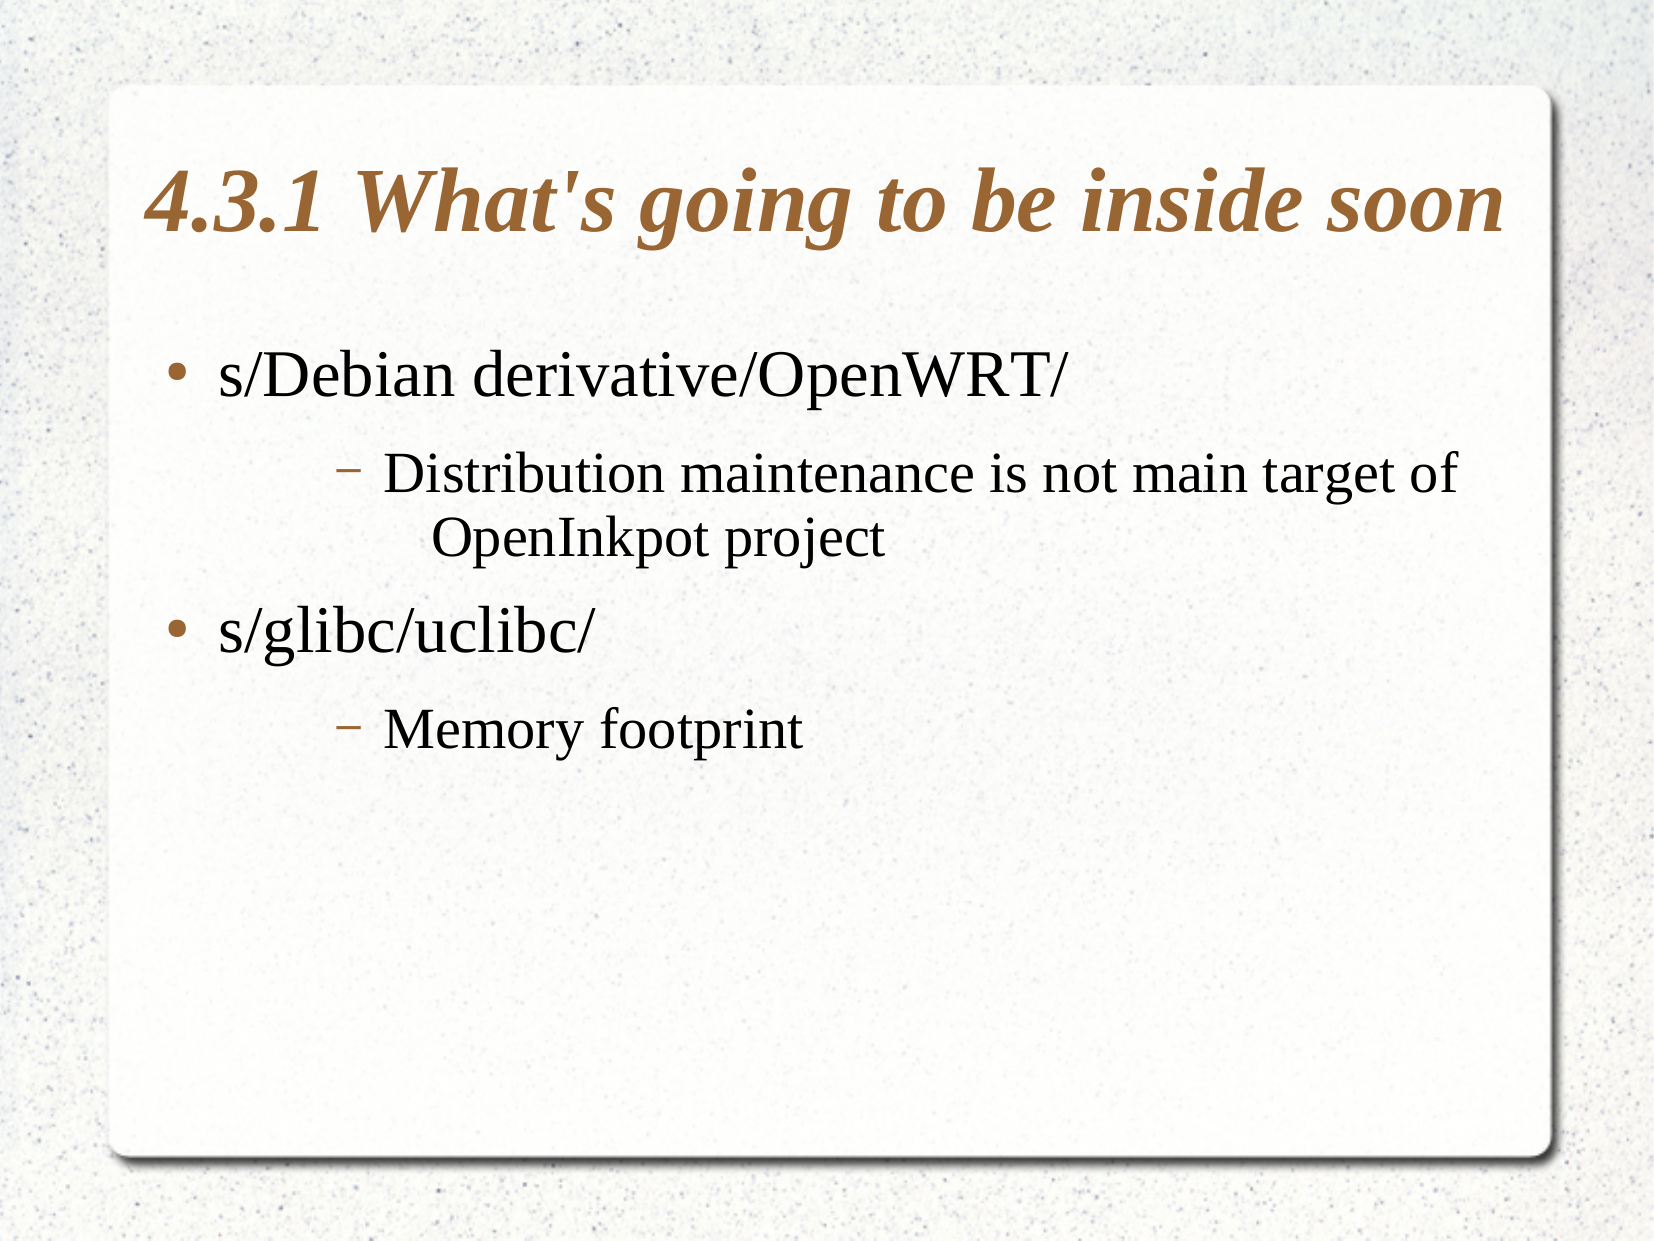

# 4.3.1 What's going to be inside soon
s/Debian derivative/OpenWRT/
Distribution maintenance is not main target of OpenInkpot project
s/glibc/uclibc/
Memory footprint